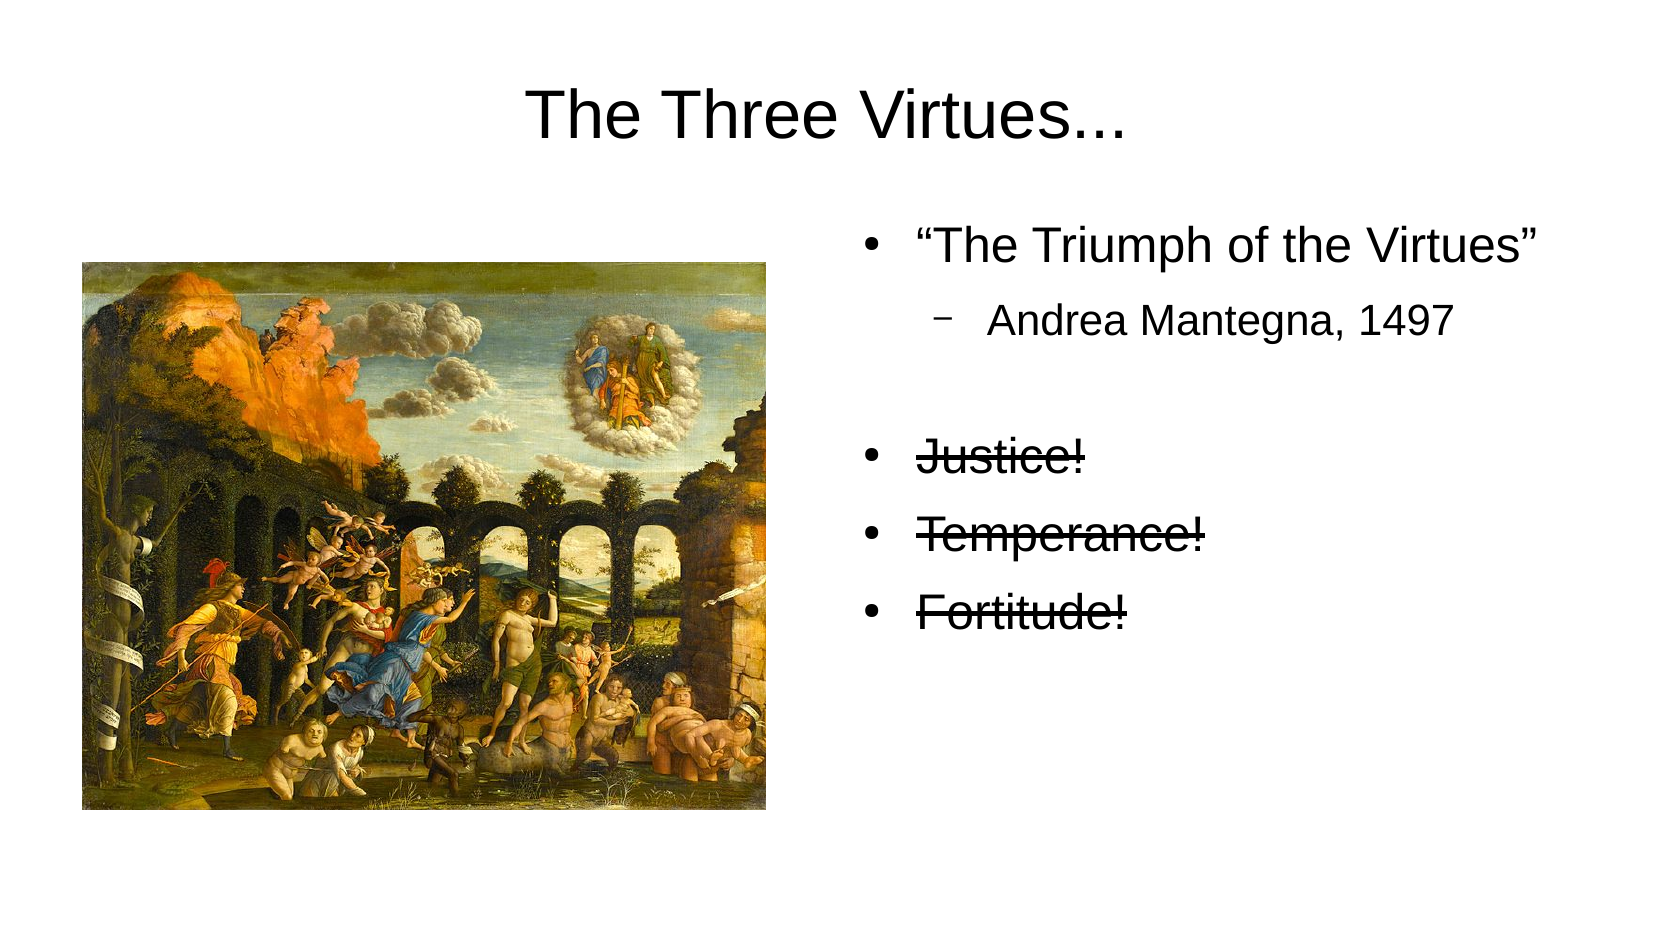

# The Three Virtues...
“The Triumph of the Virtues”
Andrea Mantegna, 1497
Justice!
Temperance!
Fortitude!